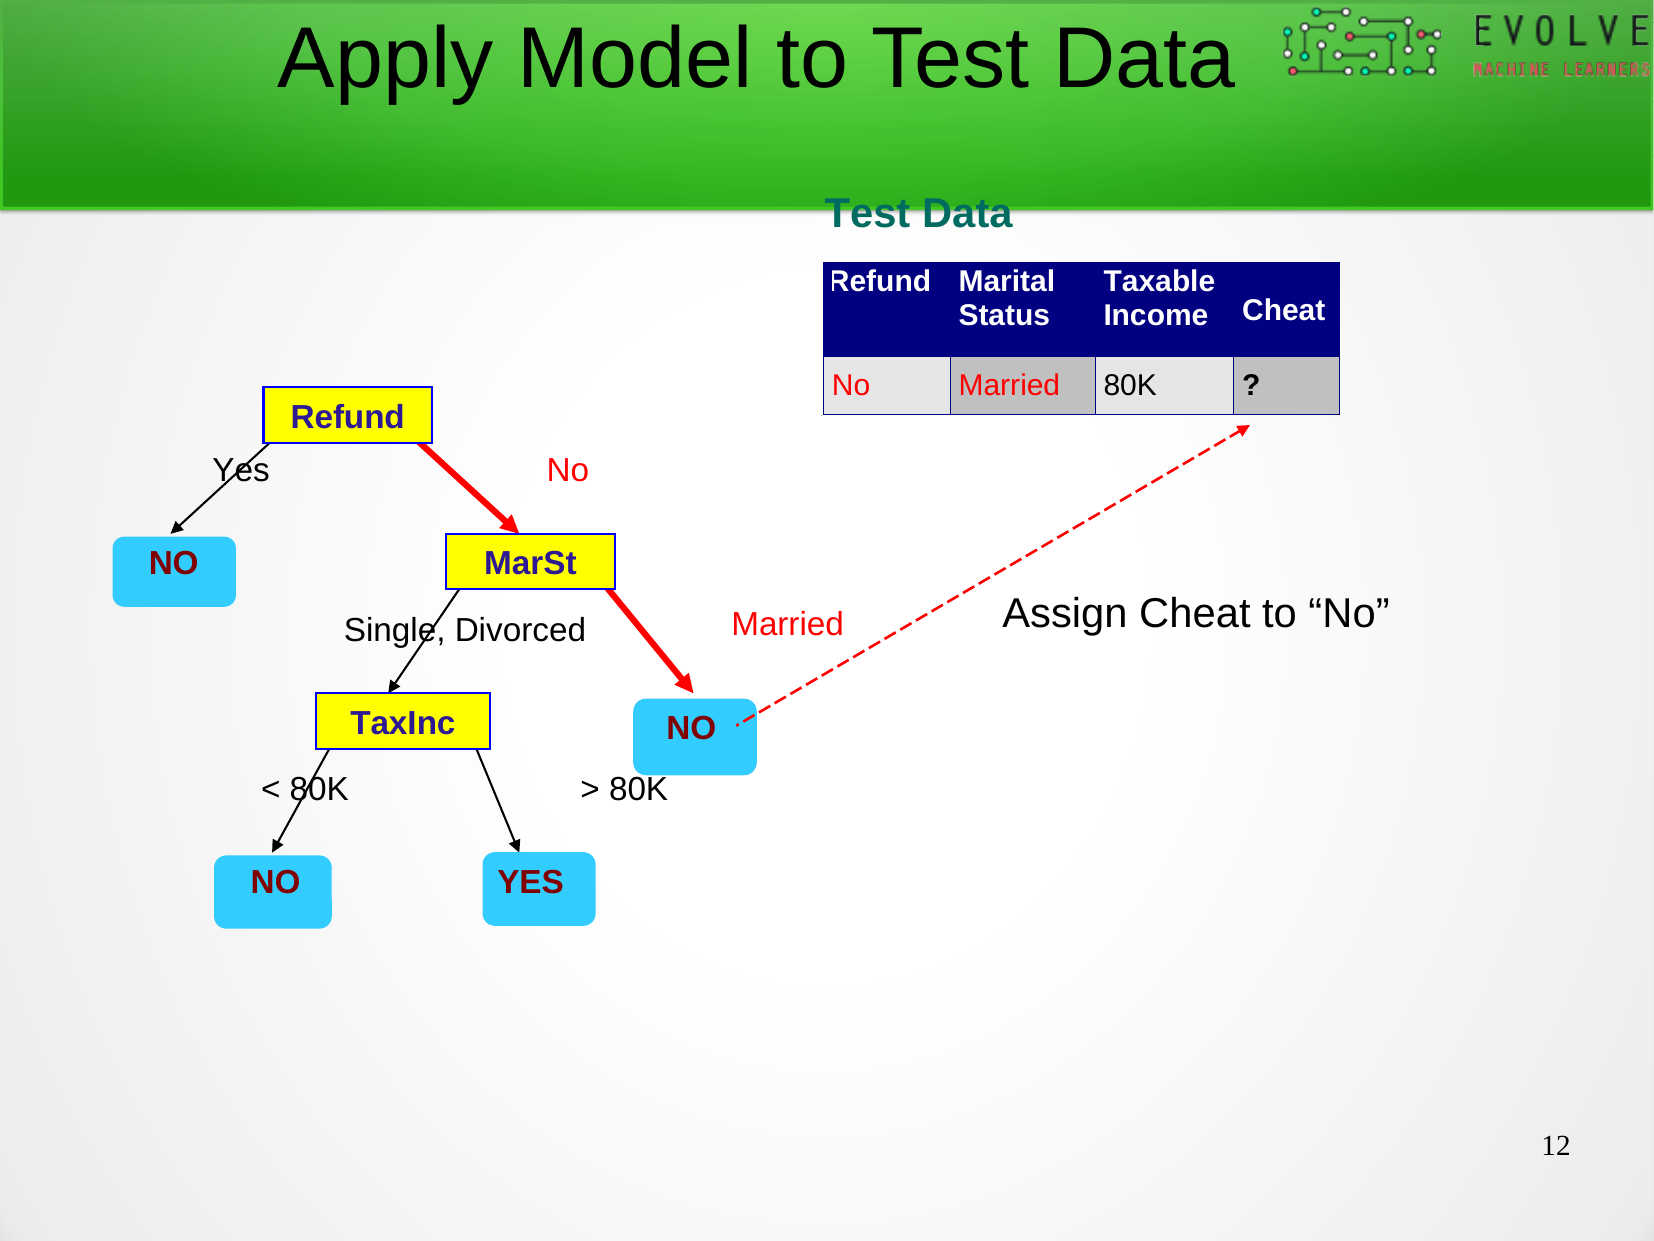

# Apply Model to Test Data
Test Data
Refund
Yes
No
NO
MarSt
Assign Cheat to “No”
Married
Single, Divorced
TaxInc
NO
< 80K
> 80K
YES
NO
12